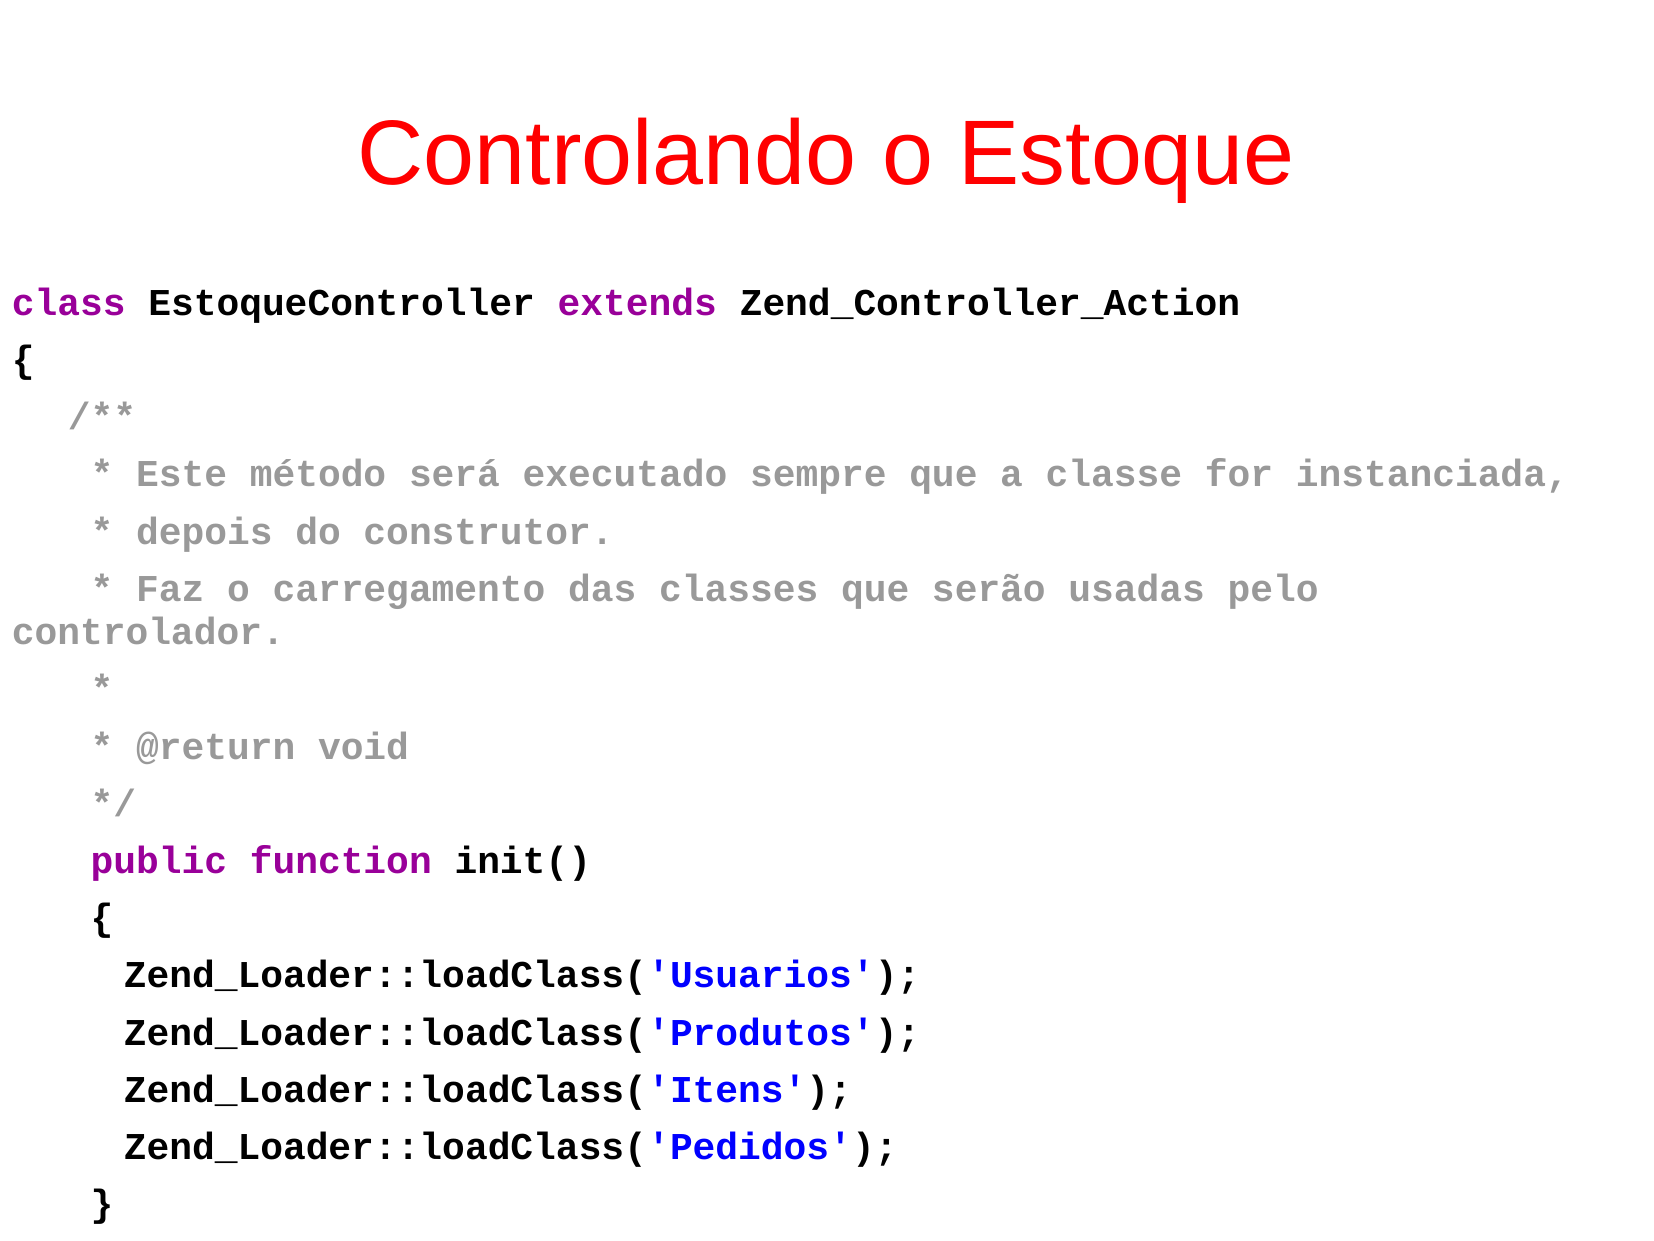

# Controlando o Estoque
class EstoqueController extends Zend_Controller_Action
{
 	/**
 	 * Este método será executado sempre que a classe for instanciada,
 	 * depois do construtor.
 	 * Faz o carregamento das classes que serão usadas pelo controlador.
 	 *
 	 * @return void
 	 */
 	 public function init()
 	 {
 	 	Zend_Loader::loadClass('Usuarios');
 	 	Zend_Loader::loadClass('Produtos');
 	 	Zend_Loader::loadClass('Itens');
 	 	Zend_Loader::loadClass('Pedidos');
 	 }